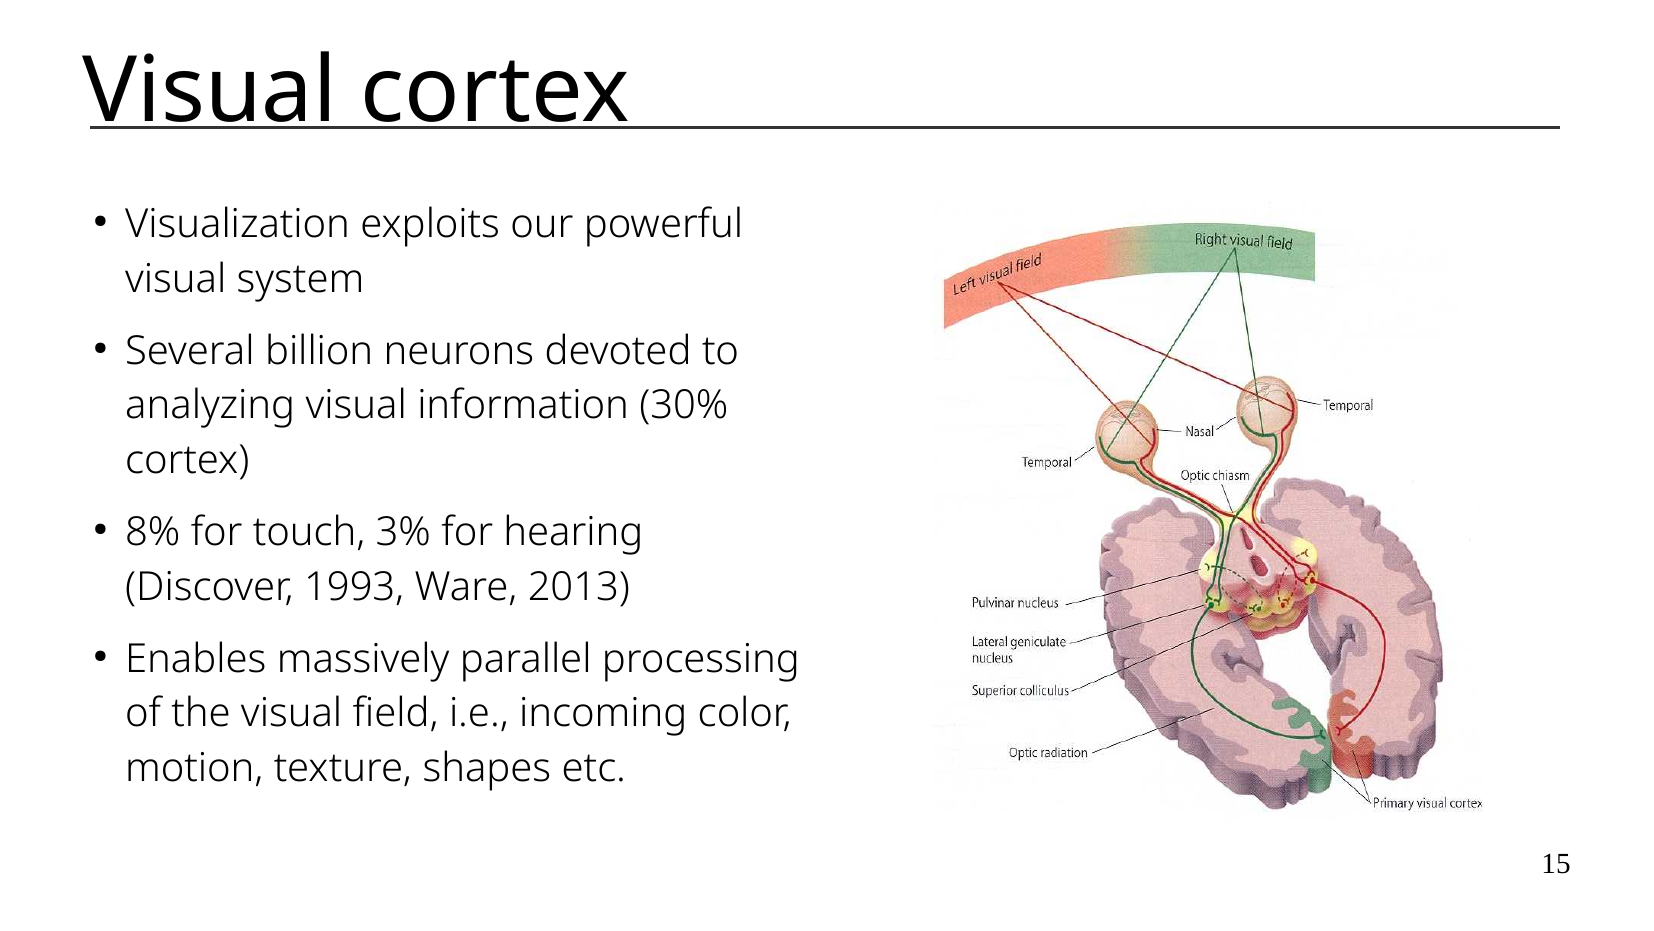

# Visual cortex
Visualization exploits our powerful visual system
Several billion neurons devoted to analyzing visual information (30% cortex)
8% for touch, 3% for hearing (Discover, 1993, Ware, 2013)
Enables massively parallel processing of the visual field, i.e., incoming color, motion, texture, shapes etc.
15